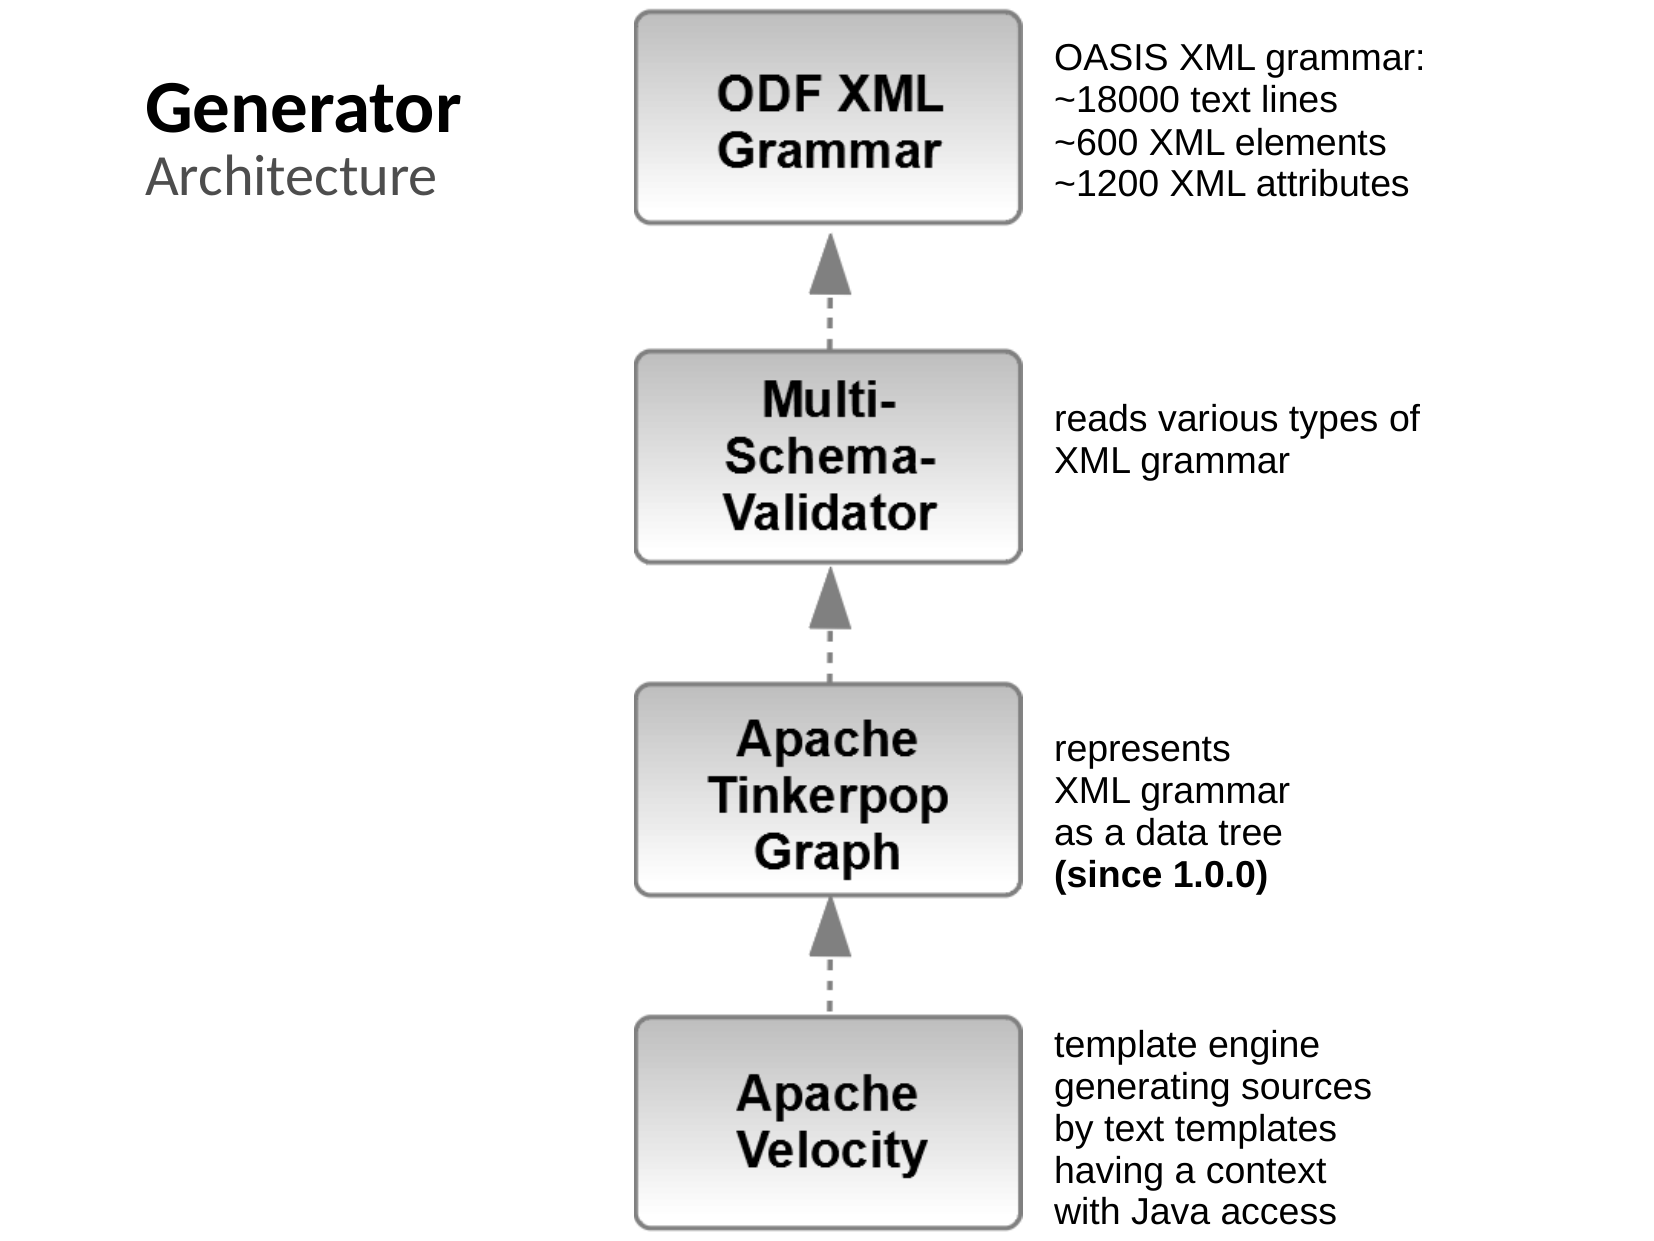

OASIS XML grammar: ~18000 text lines
~600 XML elements
~1200 XML attributes
# Generator Architecture
reads various types of
XML grammar
represents
XML grammar
as a data tree
(since 1.0.0)
template engine generating sources
by text templates having a context with Java access